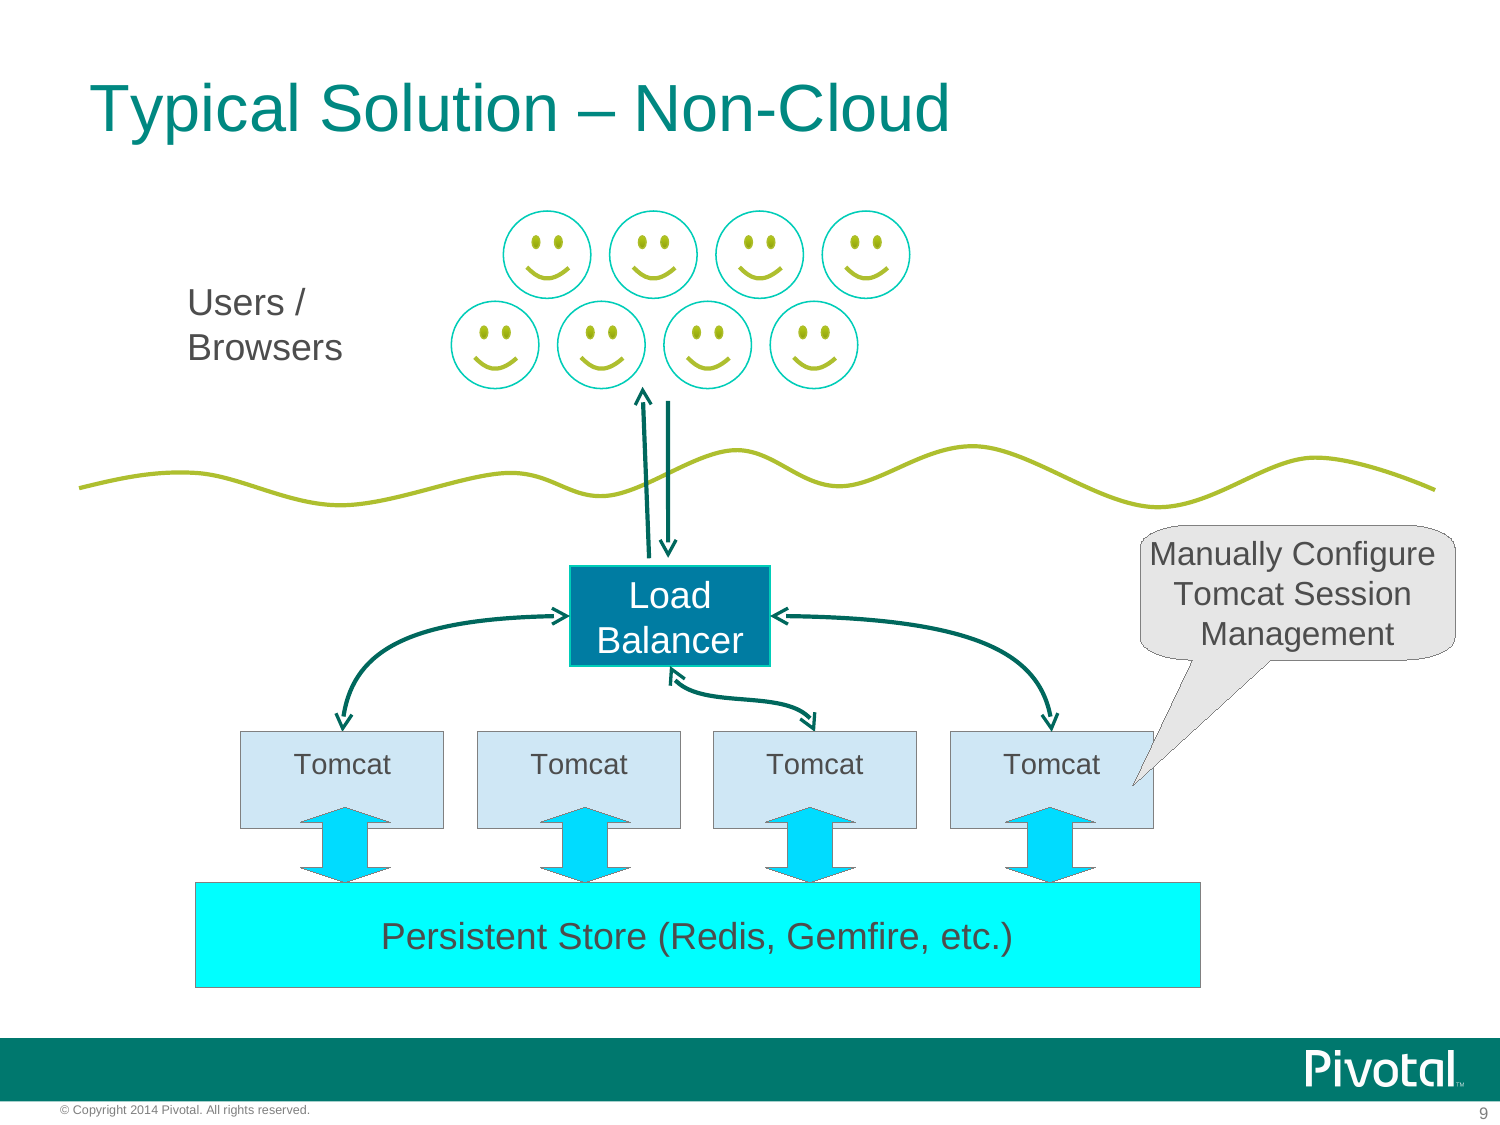

# Typical Solution – Non-Cloud
Users /
Browsers
Manually Configure
Tomcat Session
Management
Load Balancer
Tomcat
Tomcat
Tomcat
Tomcat
Persistent Store (Redis, Gemfire, etc.)